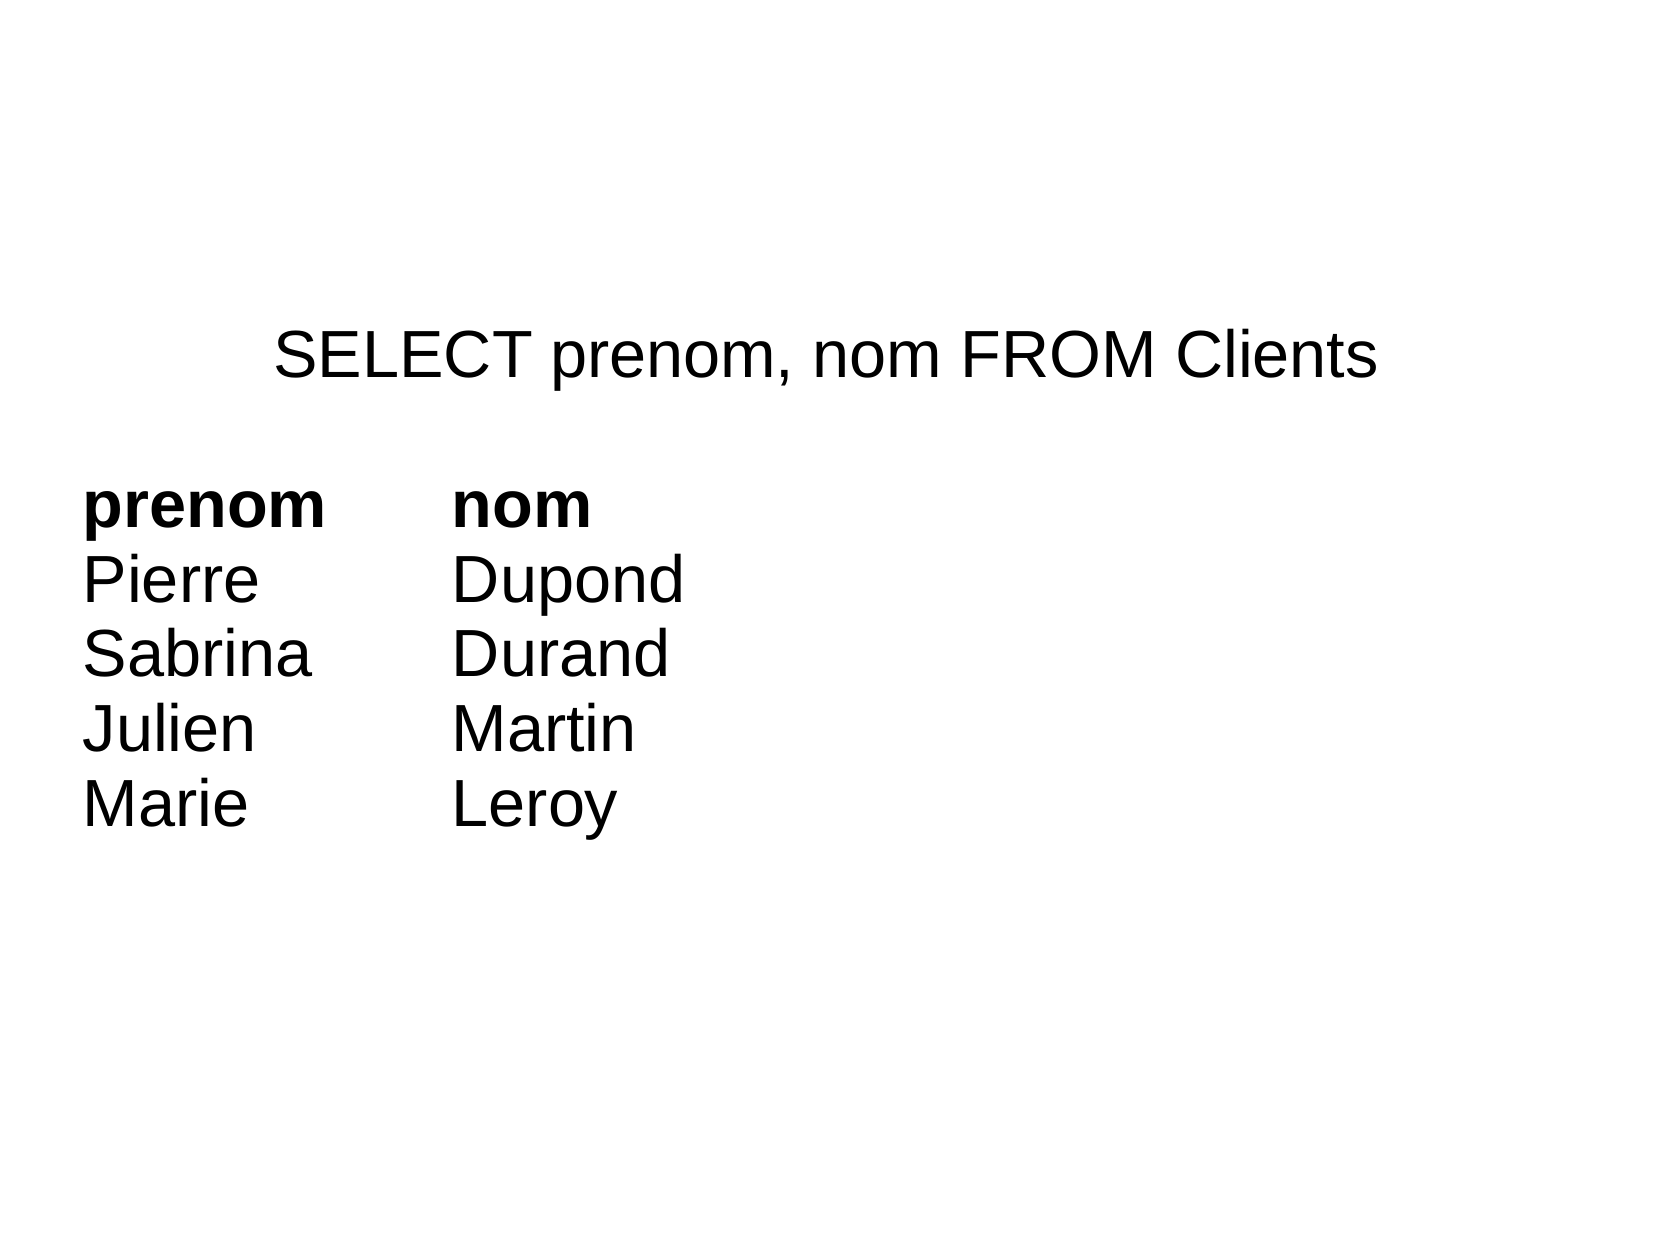

# SELECT prenom, nom FROM Clients
prenom		nom
Pierre			Dupond
Sabrina		Durand
Julien			Martin
Marie			Leroy